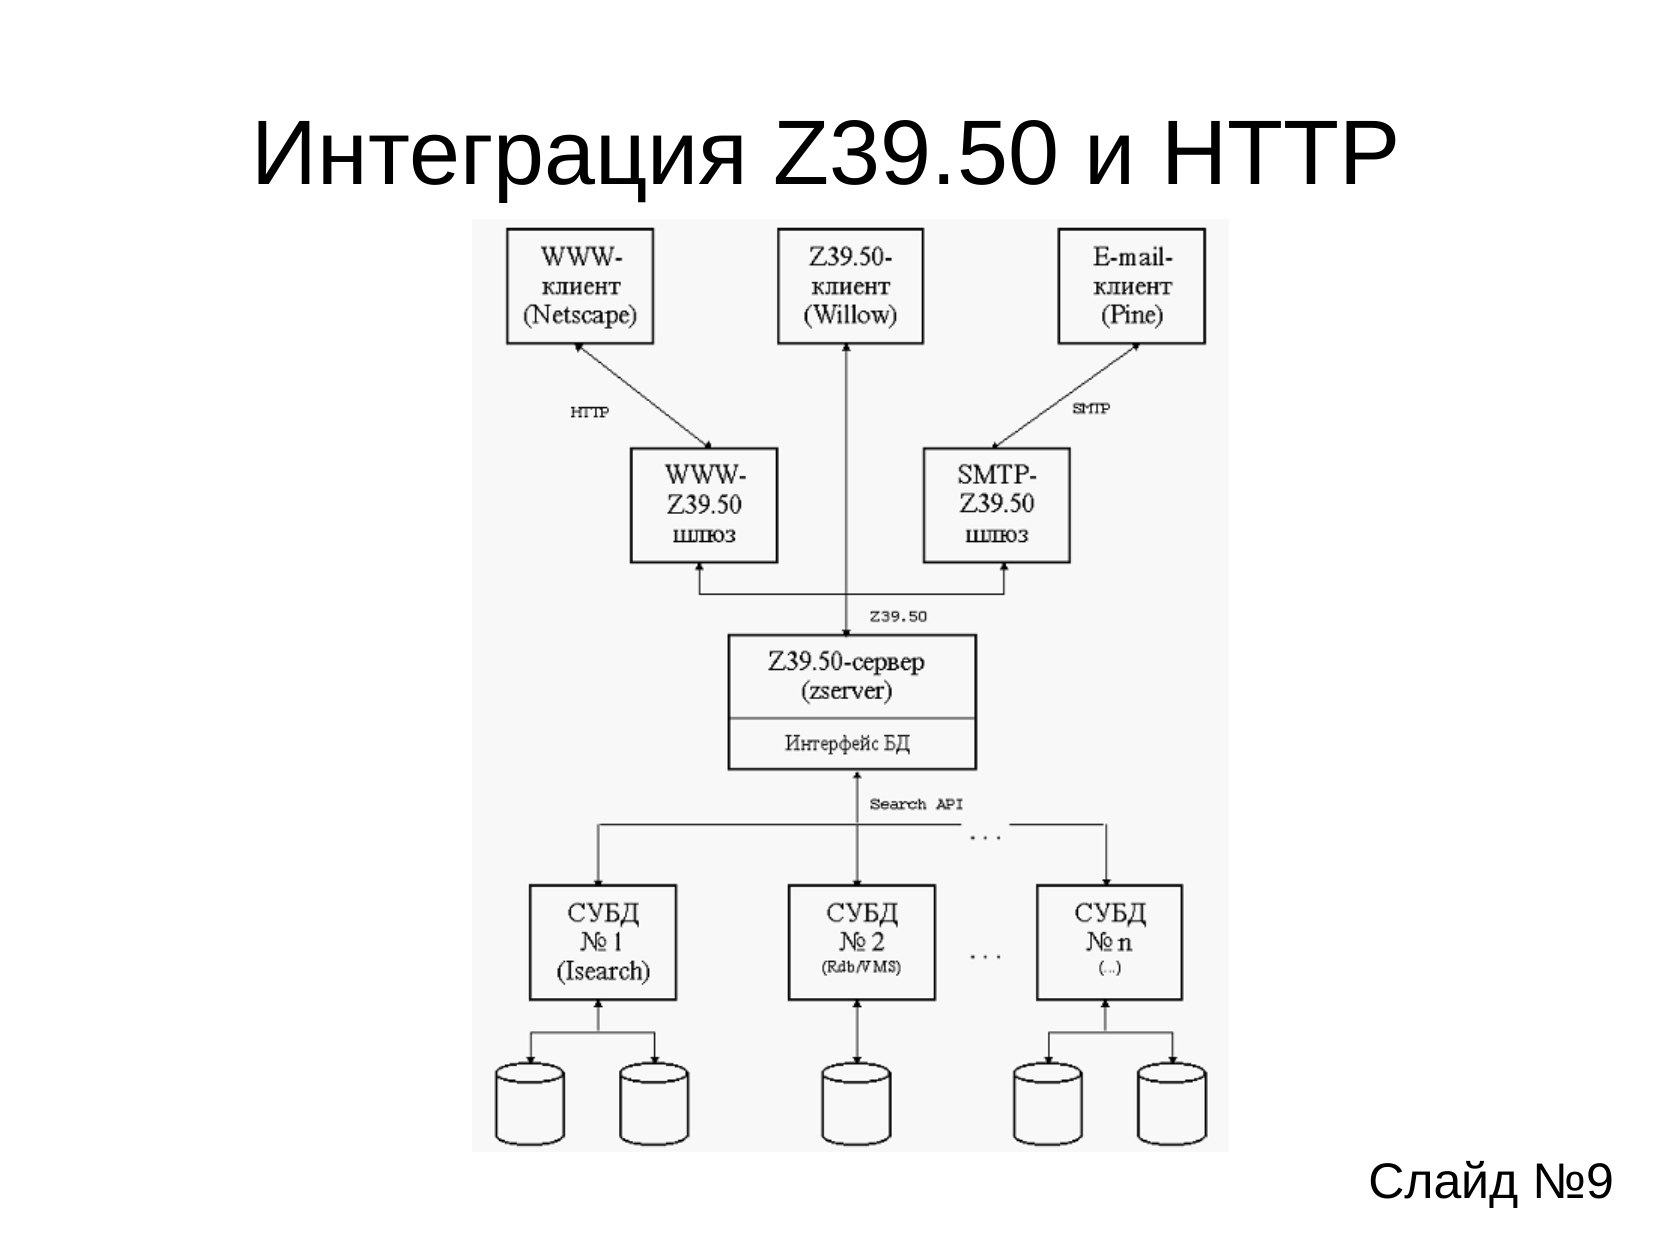

# Интеграция Z39.50 и HTTP
Слайд №9